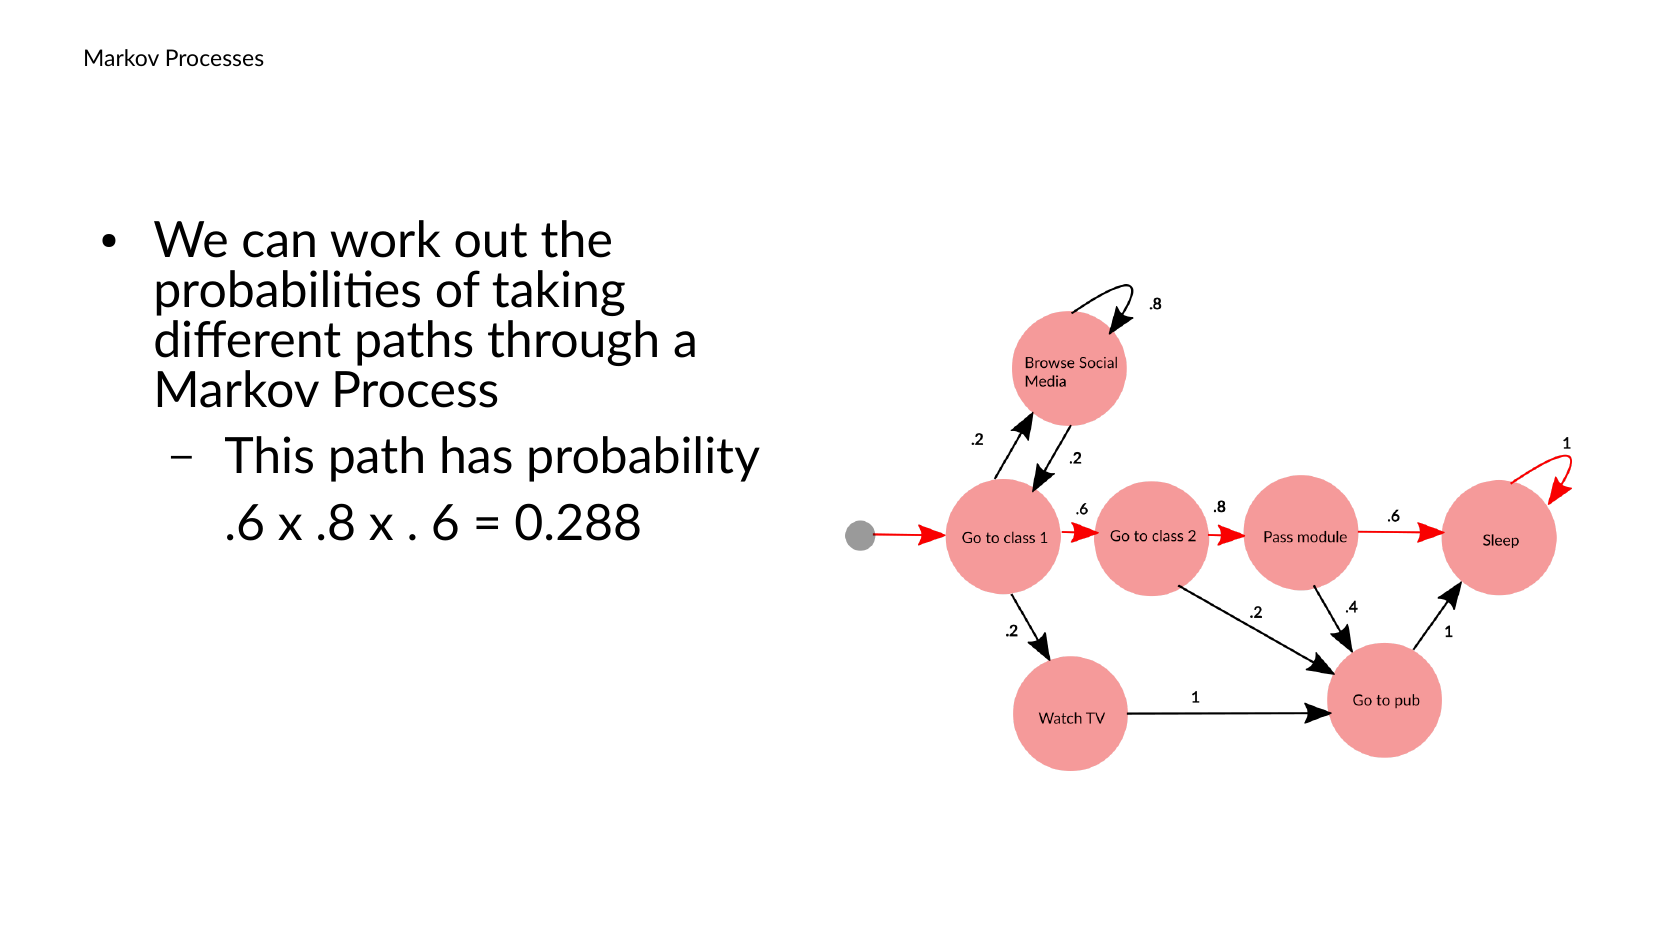

# Markov Processes
We can work out the probabilities of taking different paths through a Markov Process
This path has probability
.6 x .8 x . 6 = 0.288